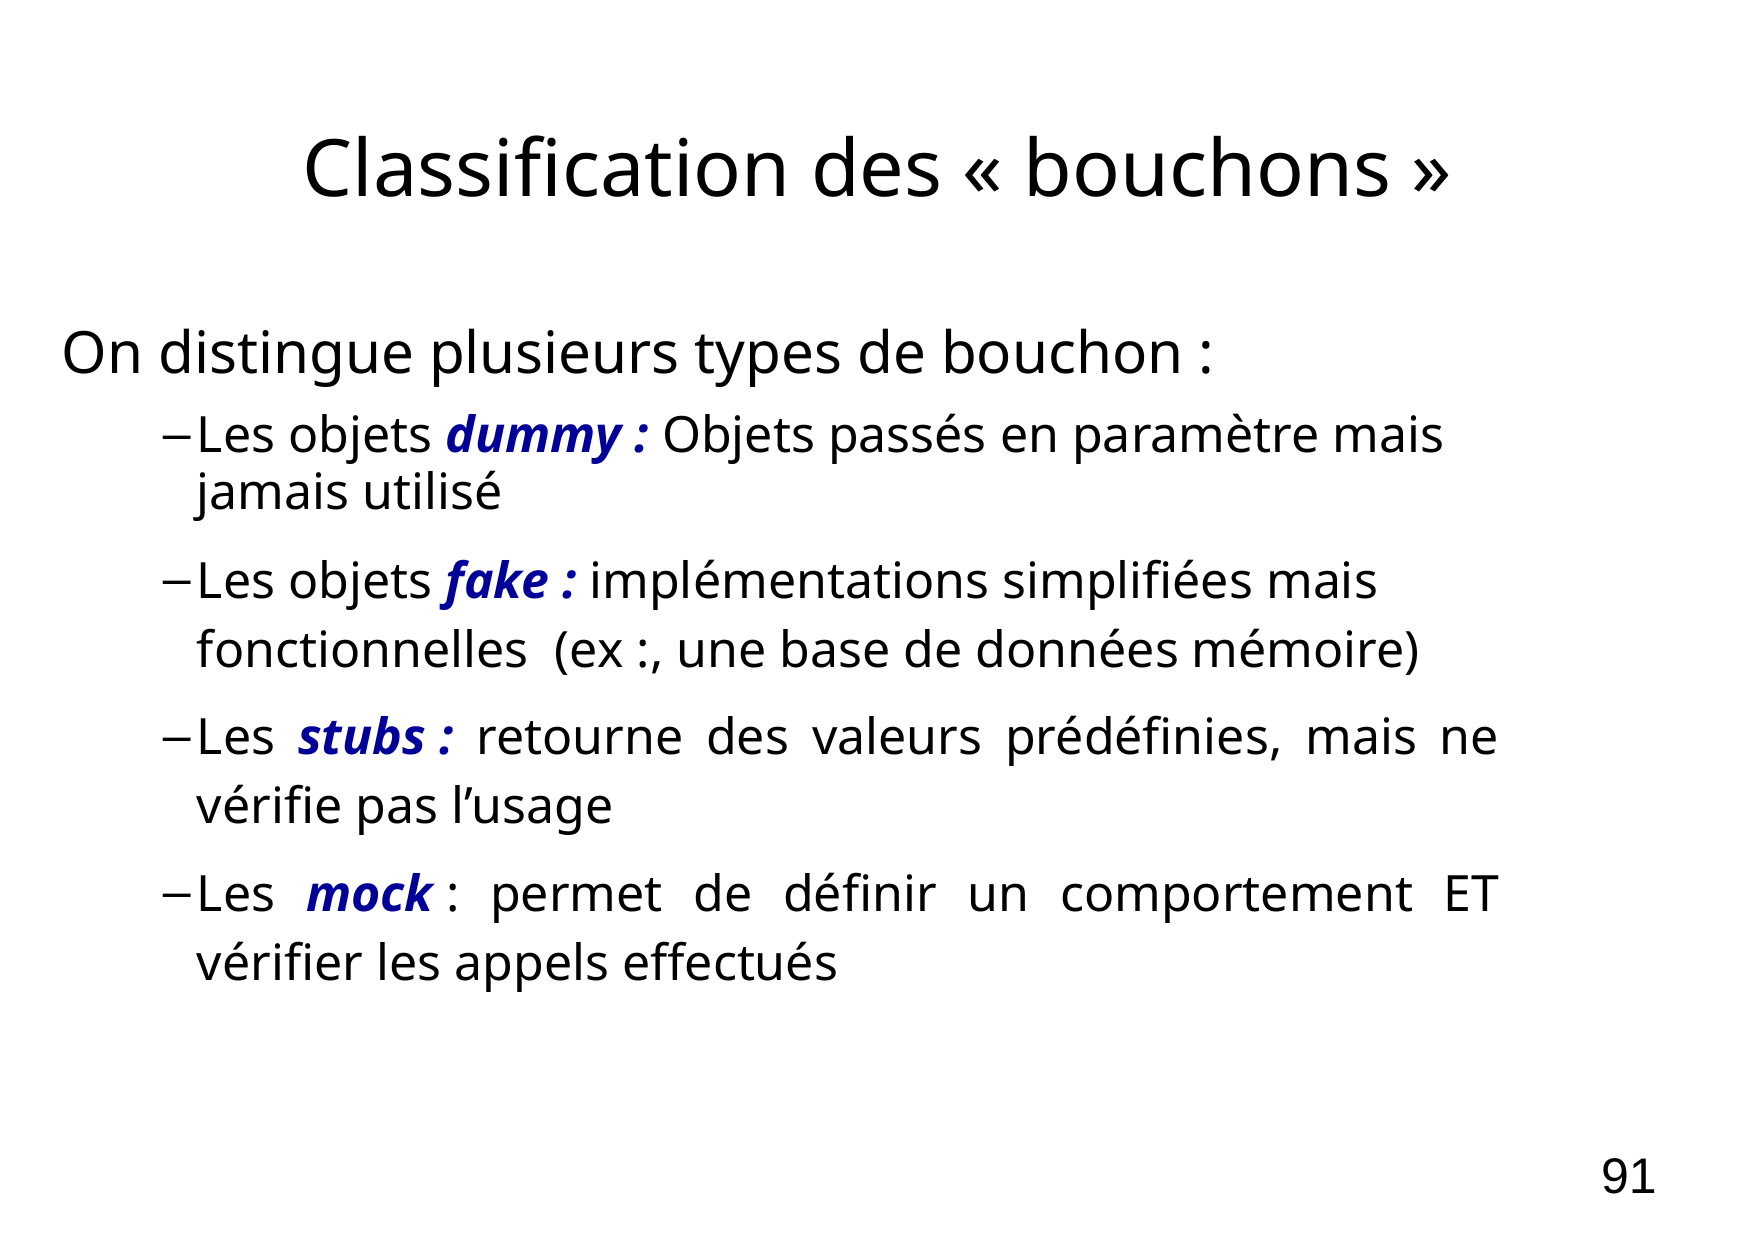

# Classification des « bouchons »
On distingue plusieurs types de bouchon :
Les objets dummy : Objets passés en paramètre mais jamais utilisé
Les objets fake : implémentations simplifiées mais fonctionnelles (ex :, une base de données mémoire)
Les stubs : retourne des valeurs prédéfinies, mais ne vérifie pas l’usage
Les mock : permet de définir un comportement ET vérifier les appels effectués
91